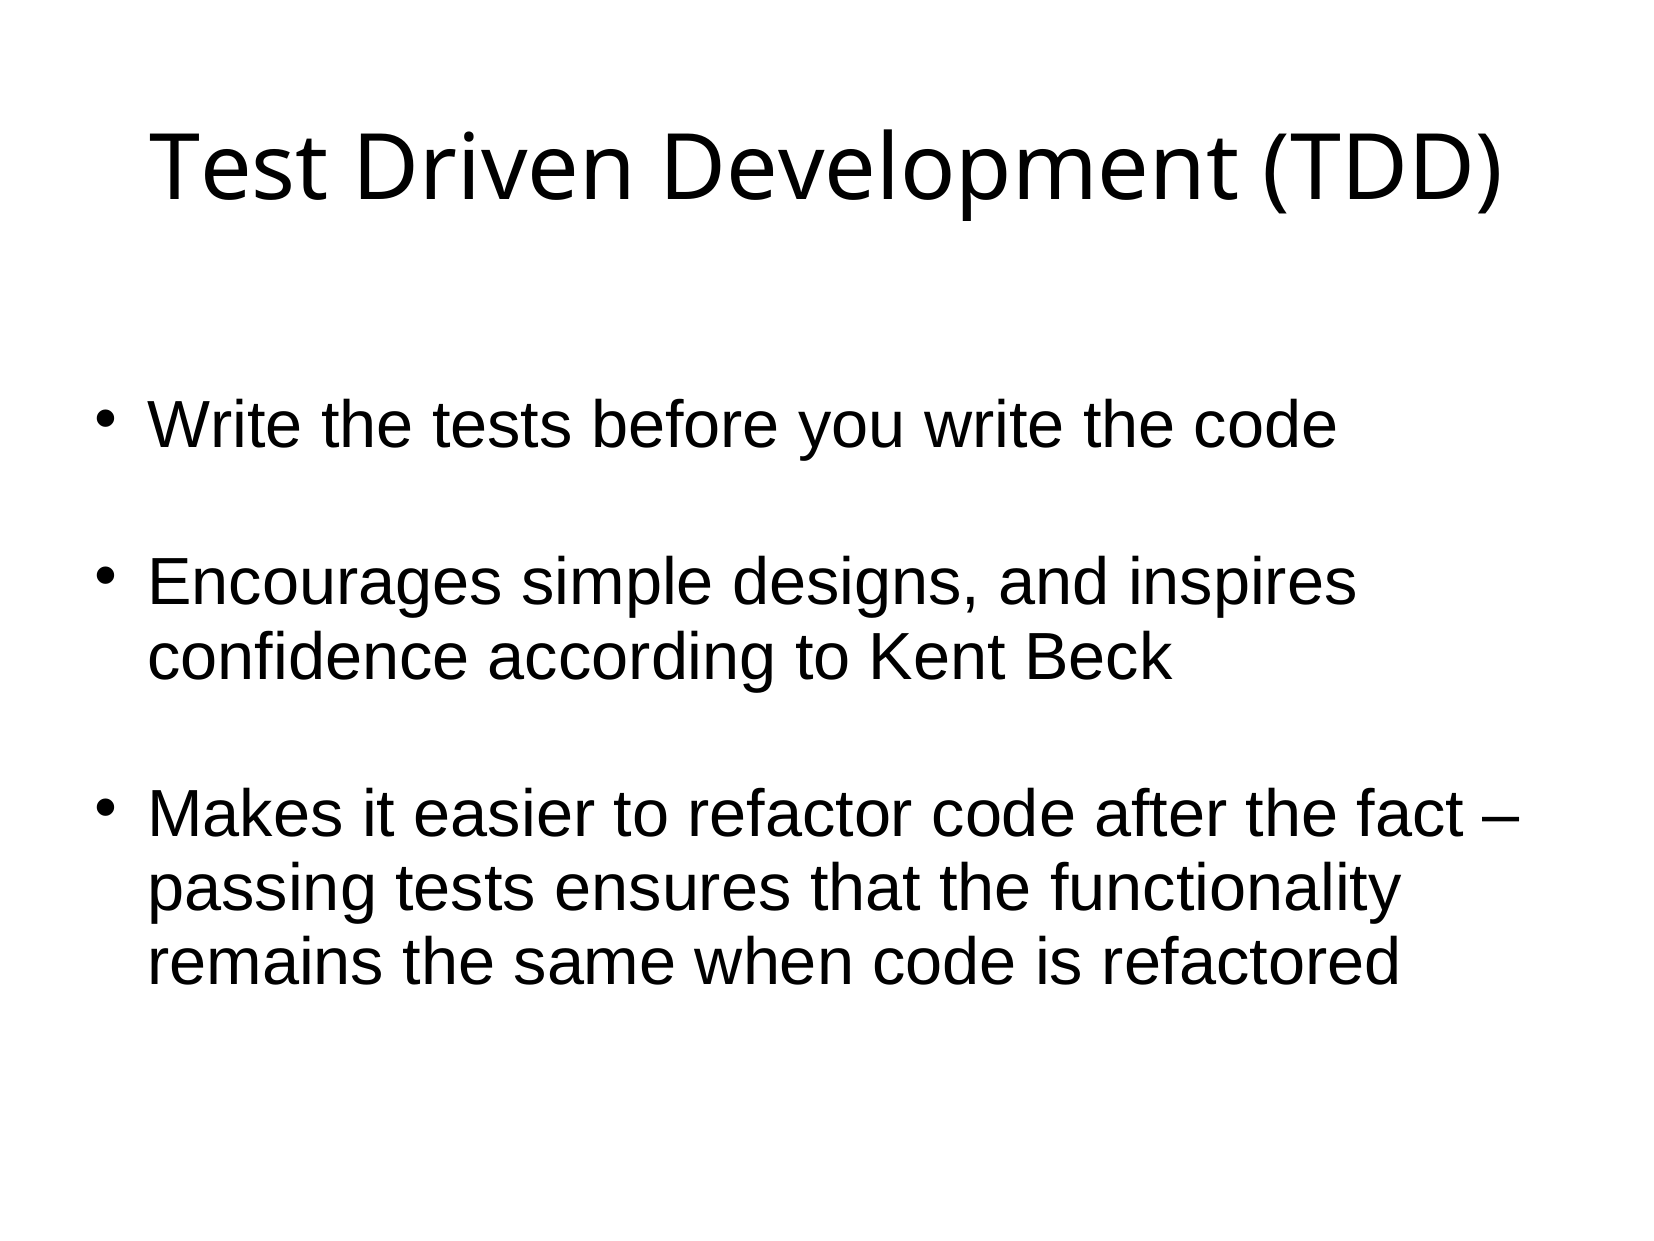

# Test Driven Development (TDD)
Write the tests before you write the code
Encourages simple designs, and inspires confidence according to Kent Beck
Makes it easier to refactor code after the fact – passing tests ensures that the functionality remains the same when code is refactored